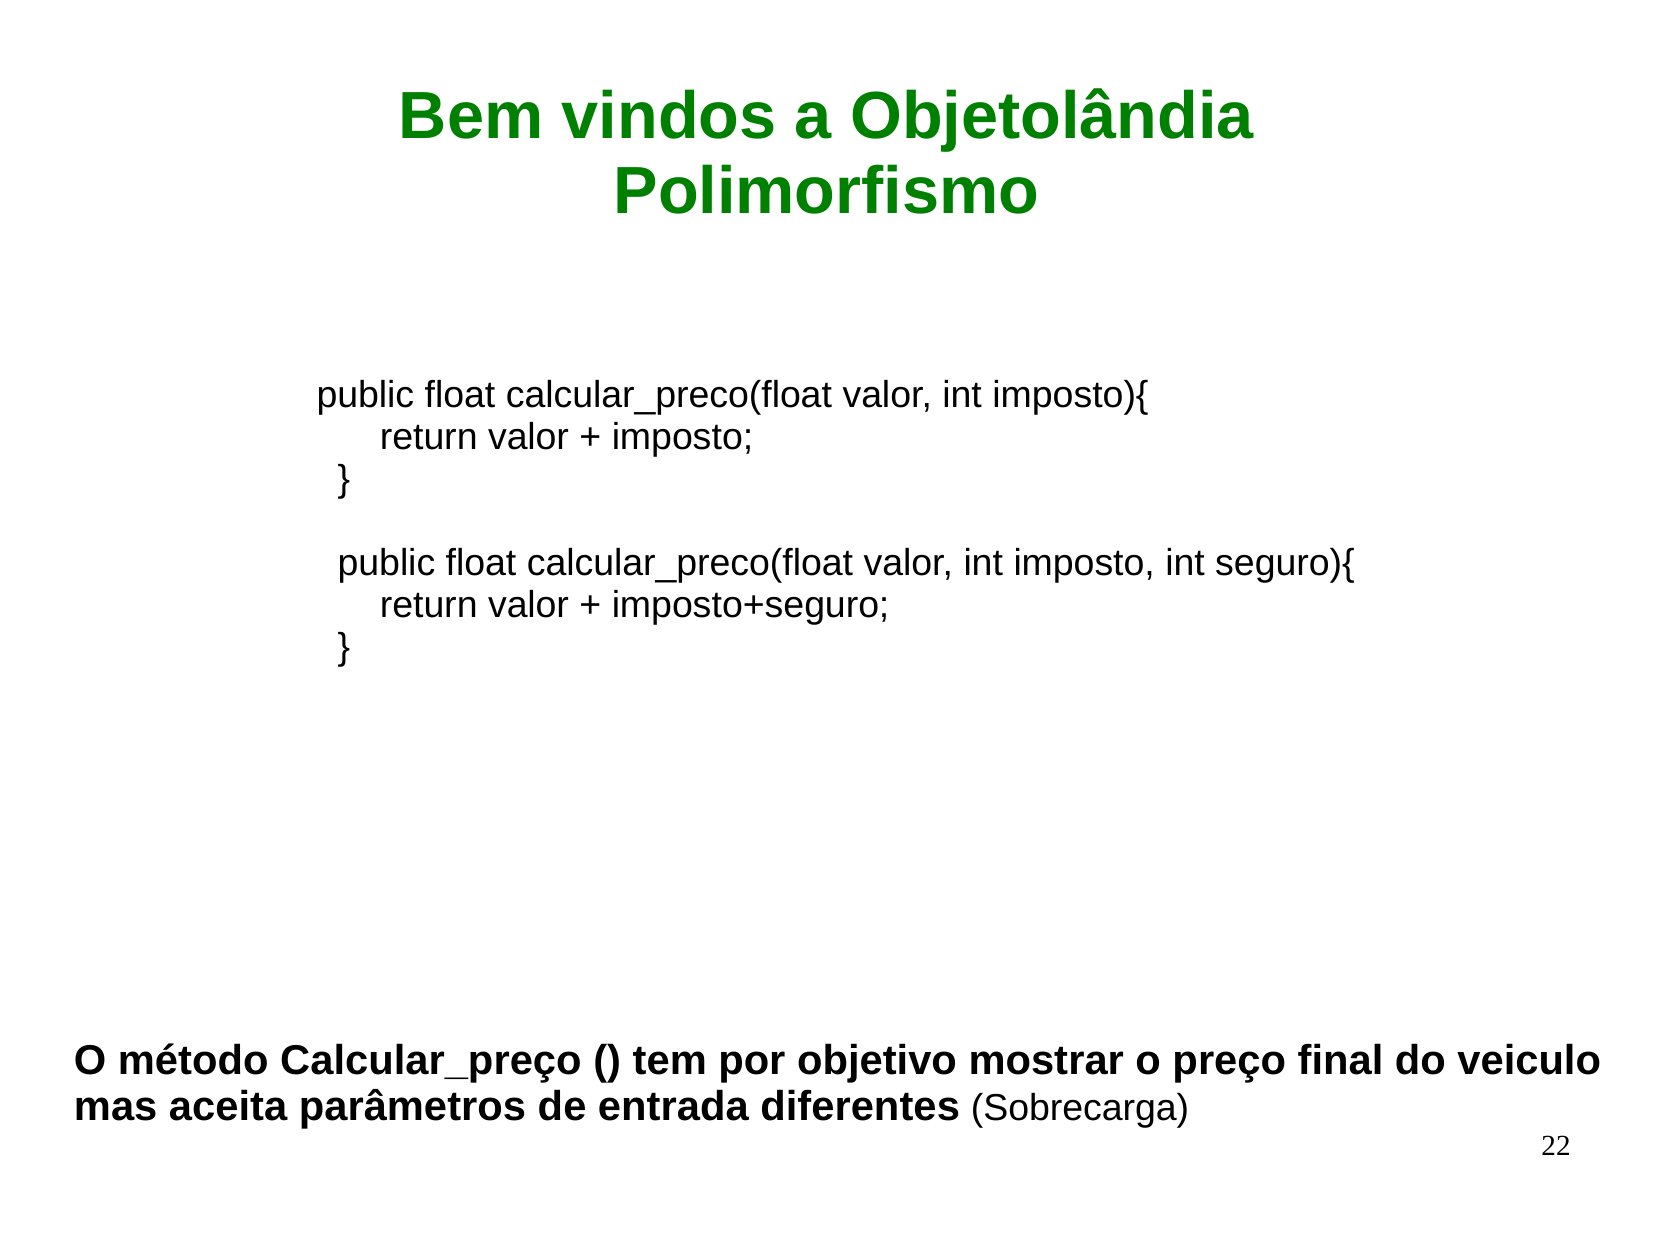

# Bem vindos a Objetolândia Polimorfismo
public float calcular_preco(float valor, int imposto){
 return valor + imposto;
 }
 public float calcular_preco(float valor, int imposto, int seguro){
 return valor + imposto+seguro;
 }
O método Calcular_preço () tem por objetivo mostrar o preço final do veiculo
mas aceita parâmetros de entrada diferentes (Sobrecarga)
22